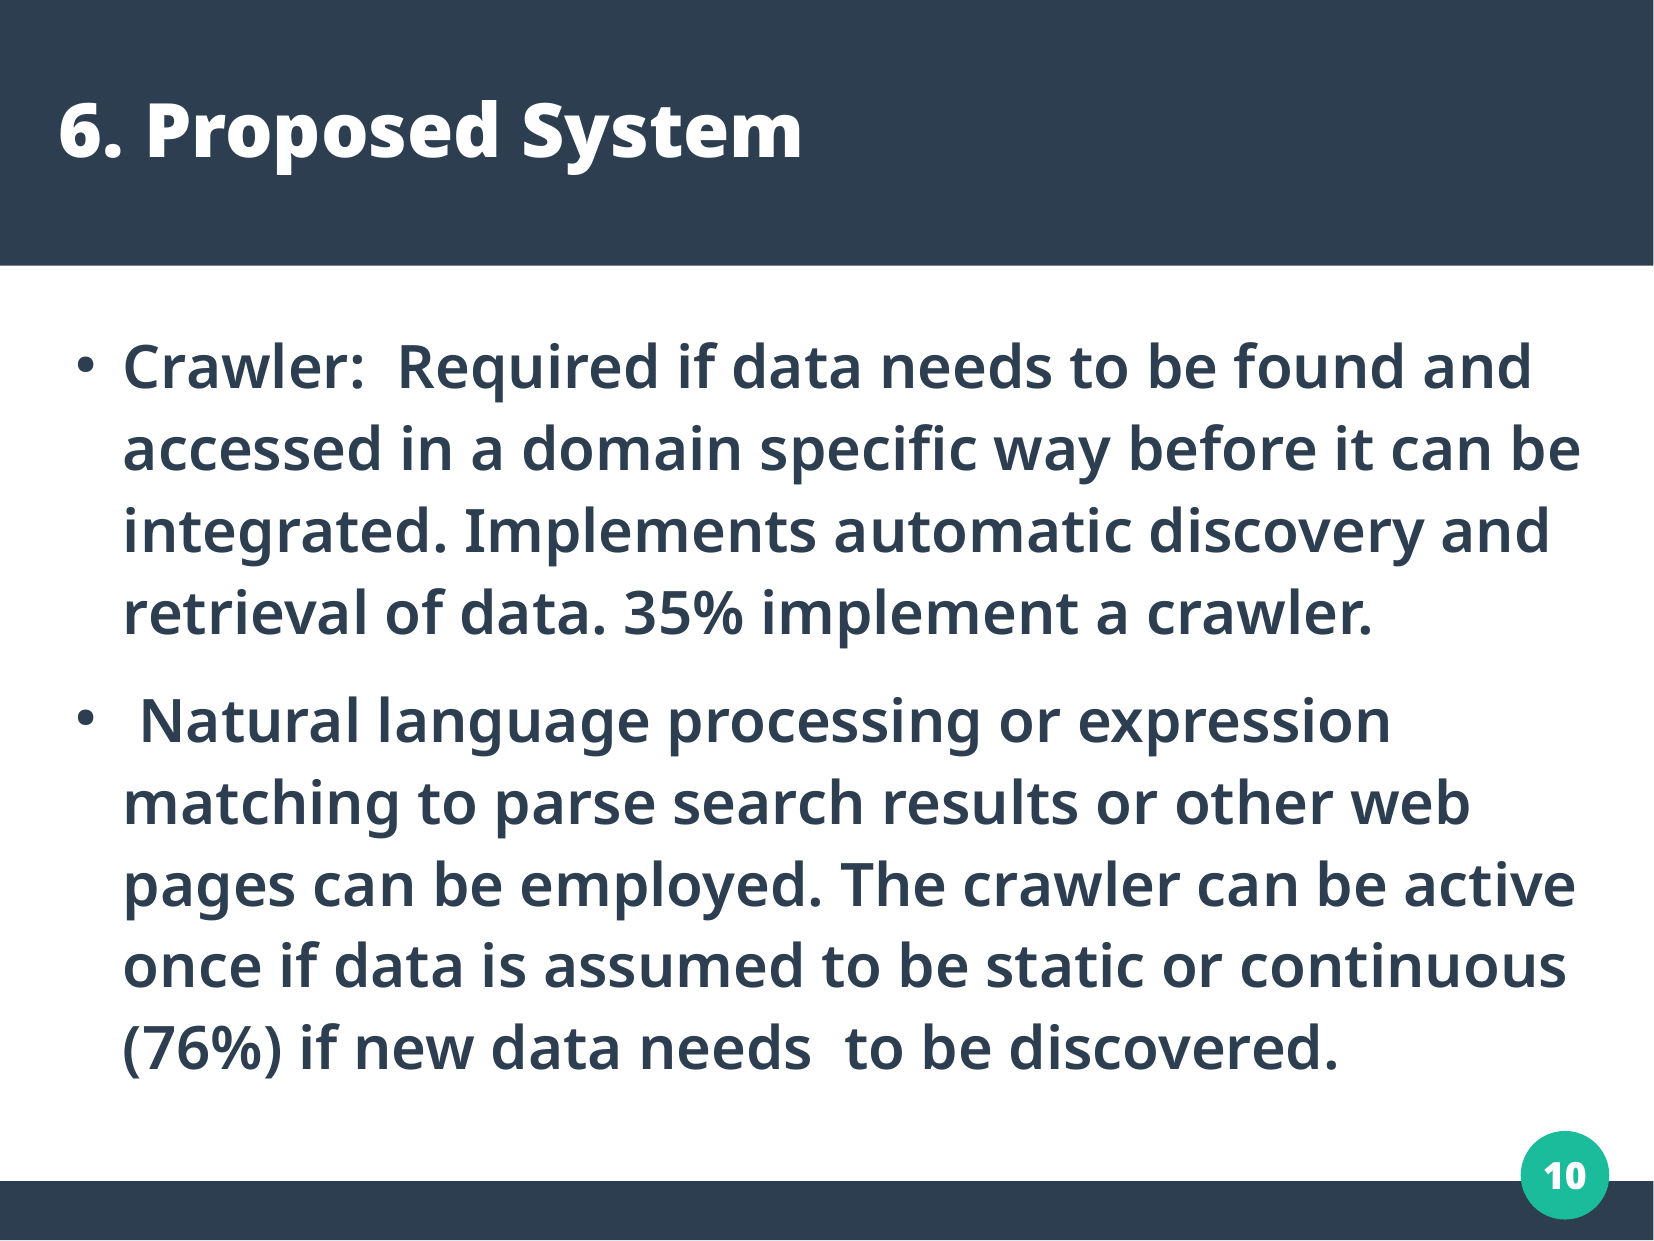

# 6. Proposed System
Crawler: Required if data needs to be found and accessed in a domain specific way before it can be integrated. Implements automatic discovery and retrieval of data. 35% implement a crawler.
 Natural language processing or expression matching to parse search results or other web pages can be employed. The crawler can be active once if data is assumed to be static or continuous (76%) if new data needs to be discovered.
10